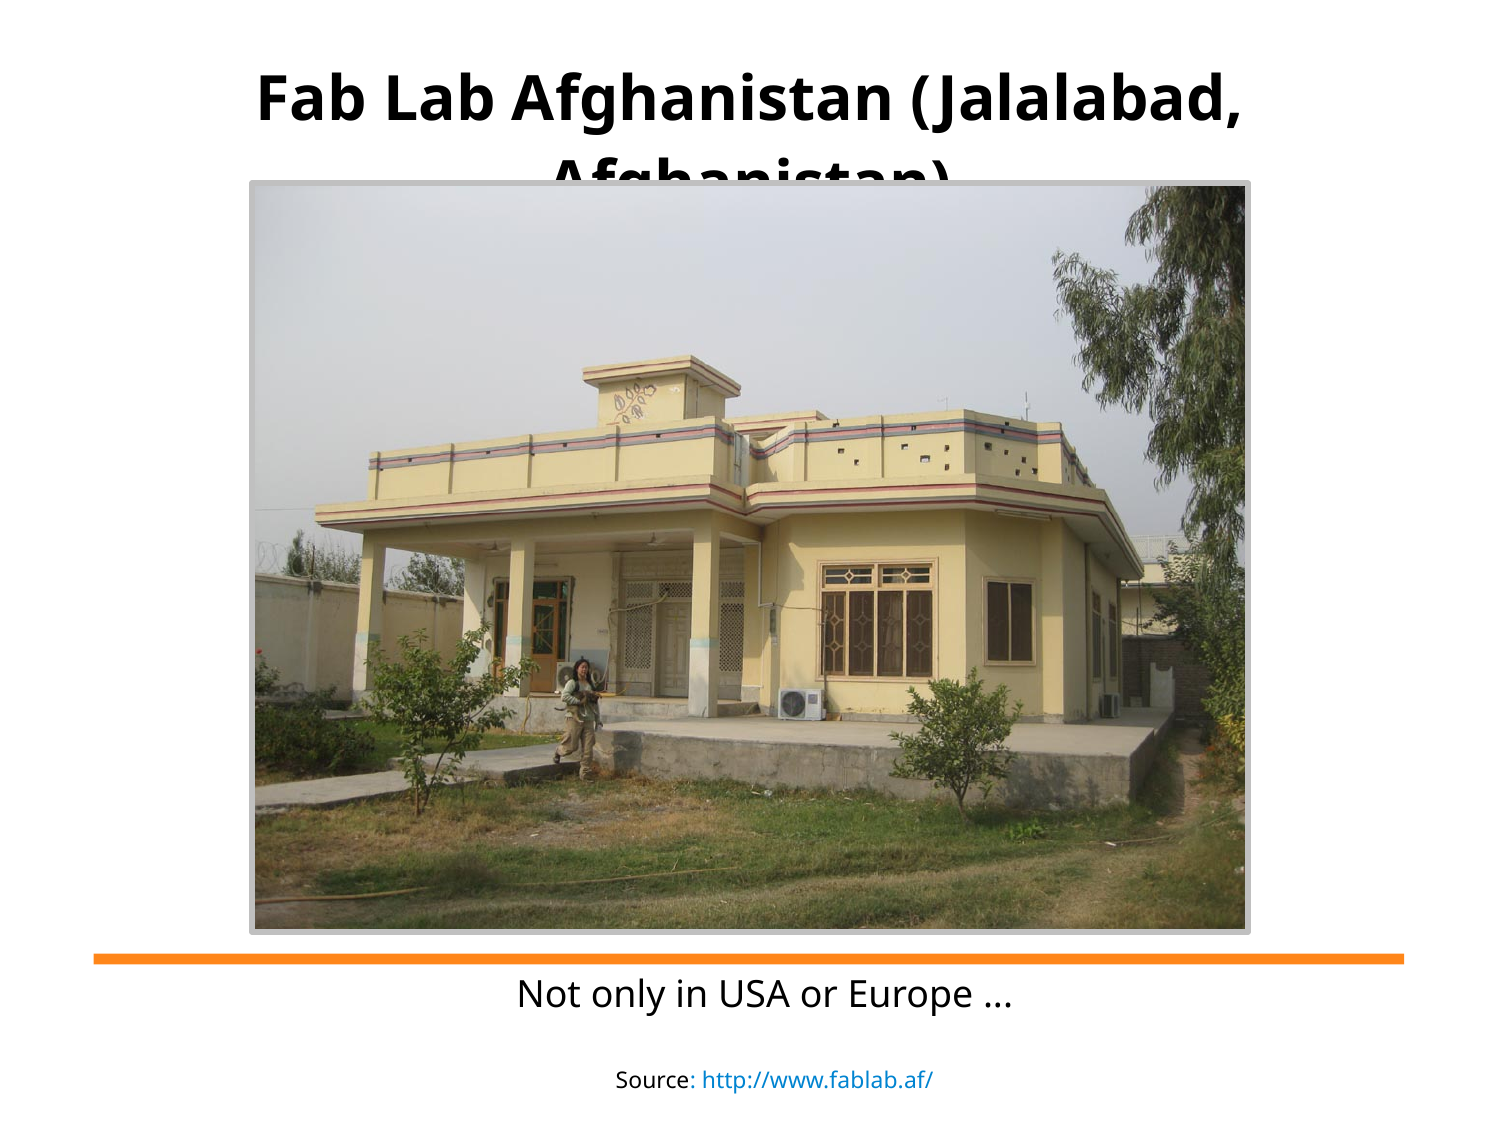

# Fab Lab Afghanistan (Jalalabad, Afghanistan)
Not only in USA or Europe ...
Source: http://www.fablab.af/